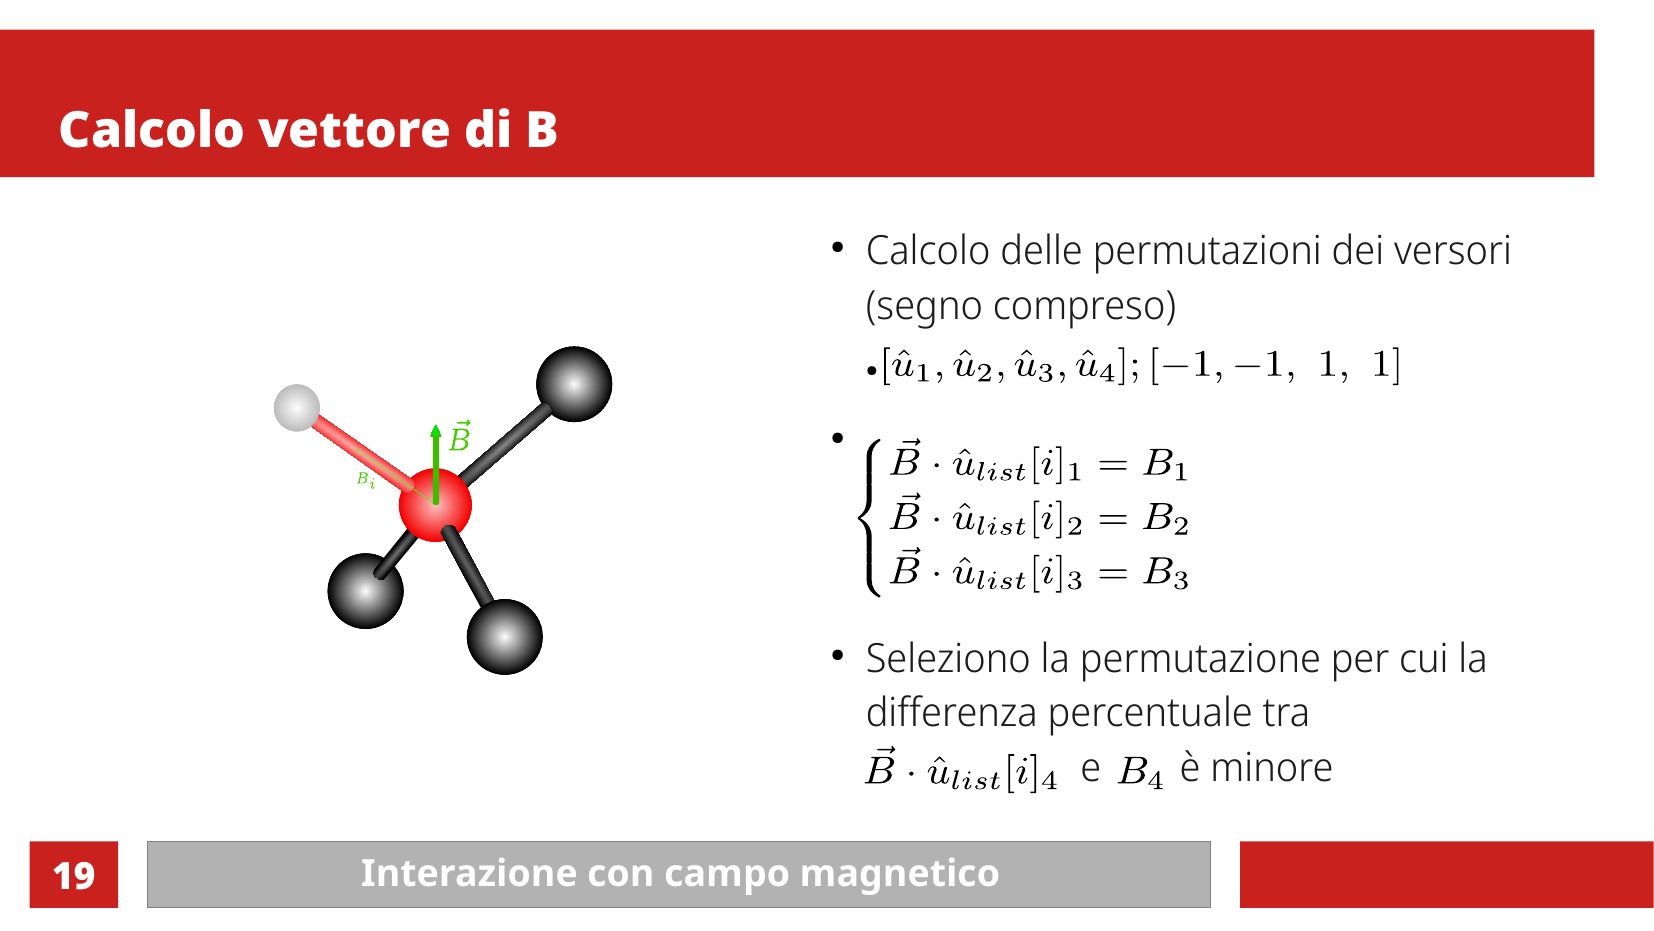

# Calcolo vettore di B
Calcolo delle permutazioni dei versori (segno compreso)
Seleziono la permutazione per cui la differenza percentuale tra e è minore
Interazione con campo magnetico
19